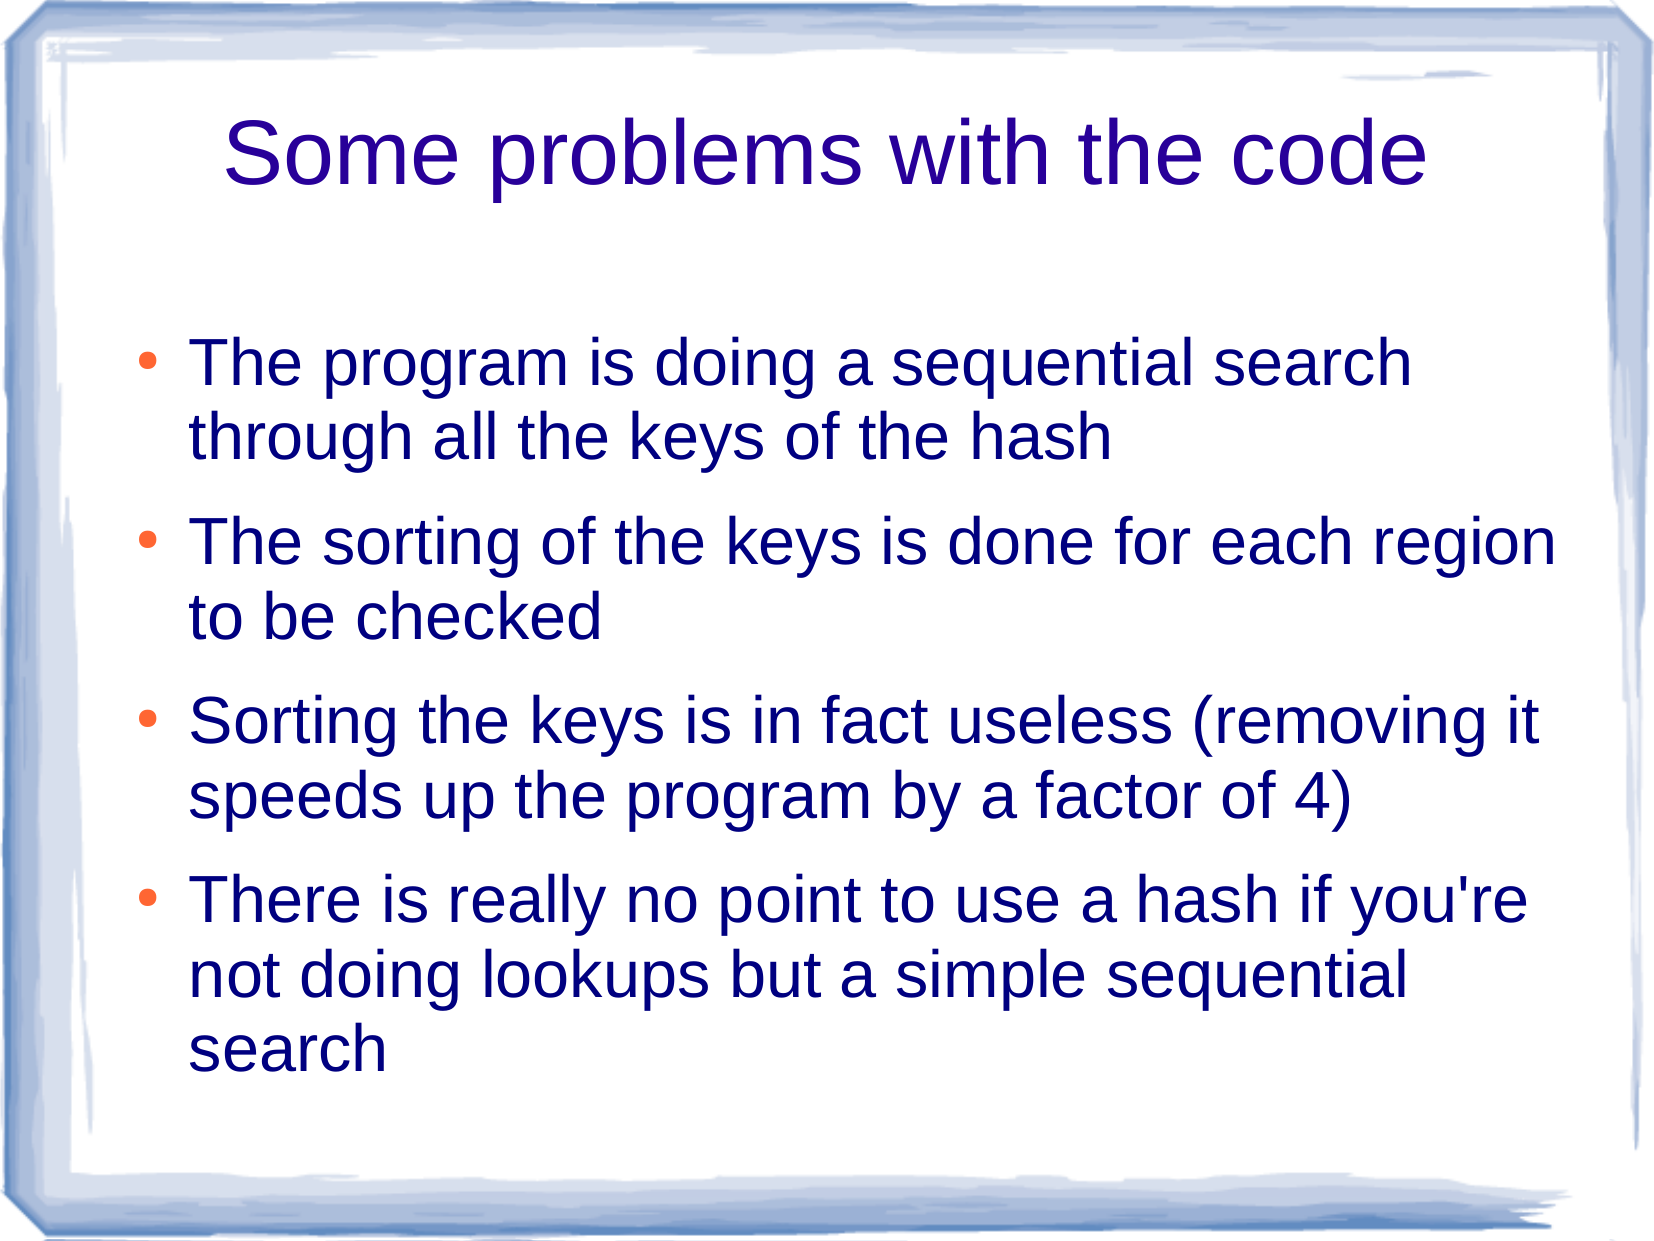

# Some problems with the code
The program is doing a sequential search through all the keys of the hash
The sorting of the keys is done for each region to be checked
Sorting the keys is in fact useless (removing it speeds up the program by a factor of 4)
There is really no point to use a hash if you're not doing lookups but a simple sequential search